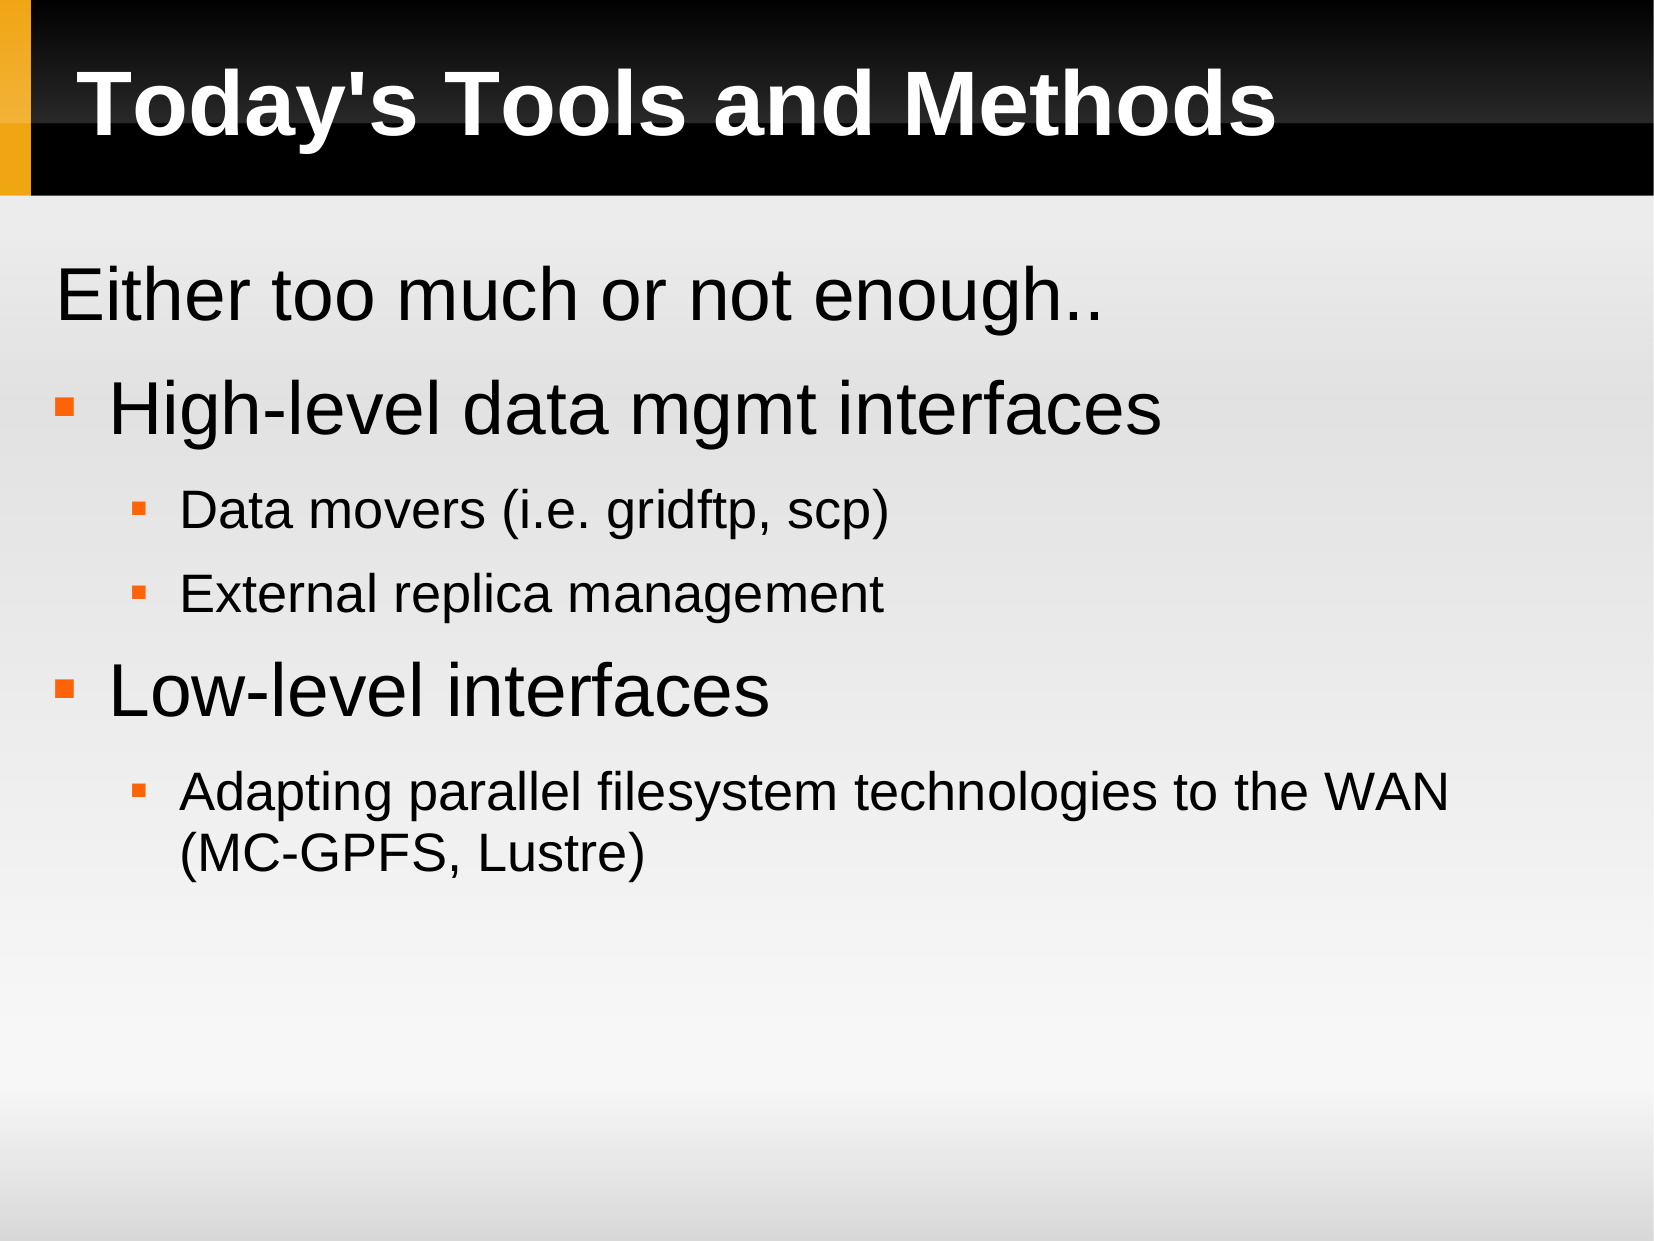

# Today's Tools and Methods
Either too much or not enough..
High-level data mgmt interfaces
Data movers (i.e. gridftp, scp)
External replica management
Low-level interfaces
Adapting parallel filesystem technologies to the WAN (MC-GPFS, Lustre)